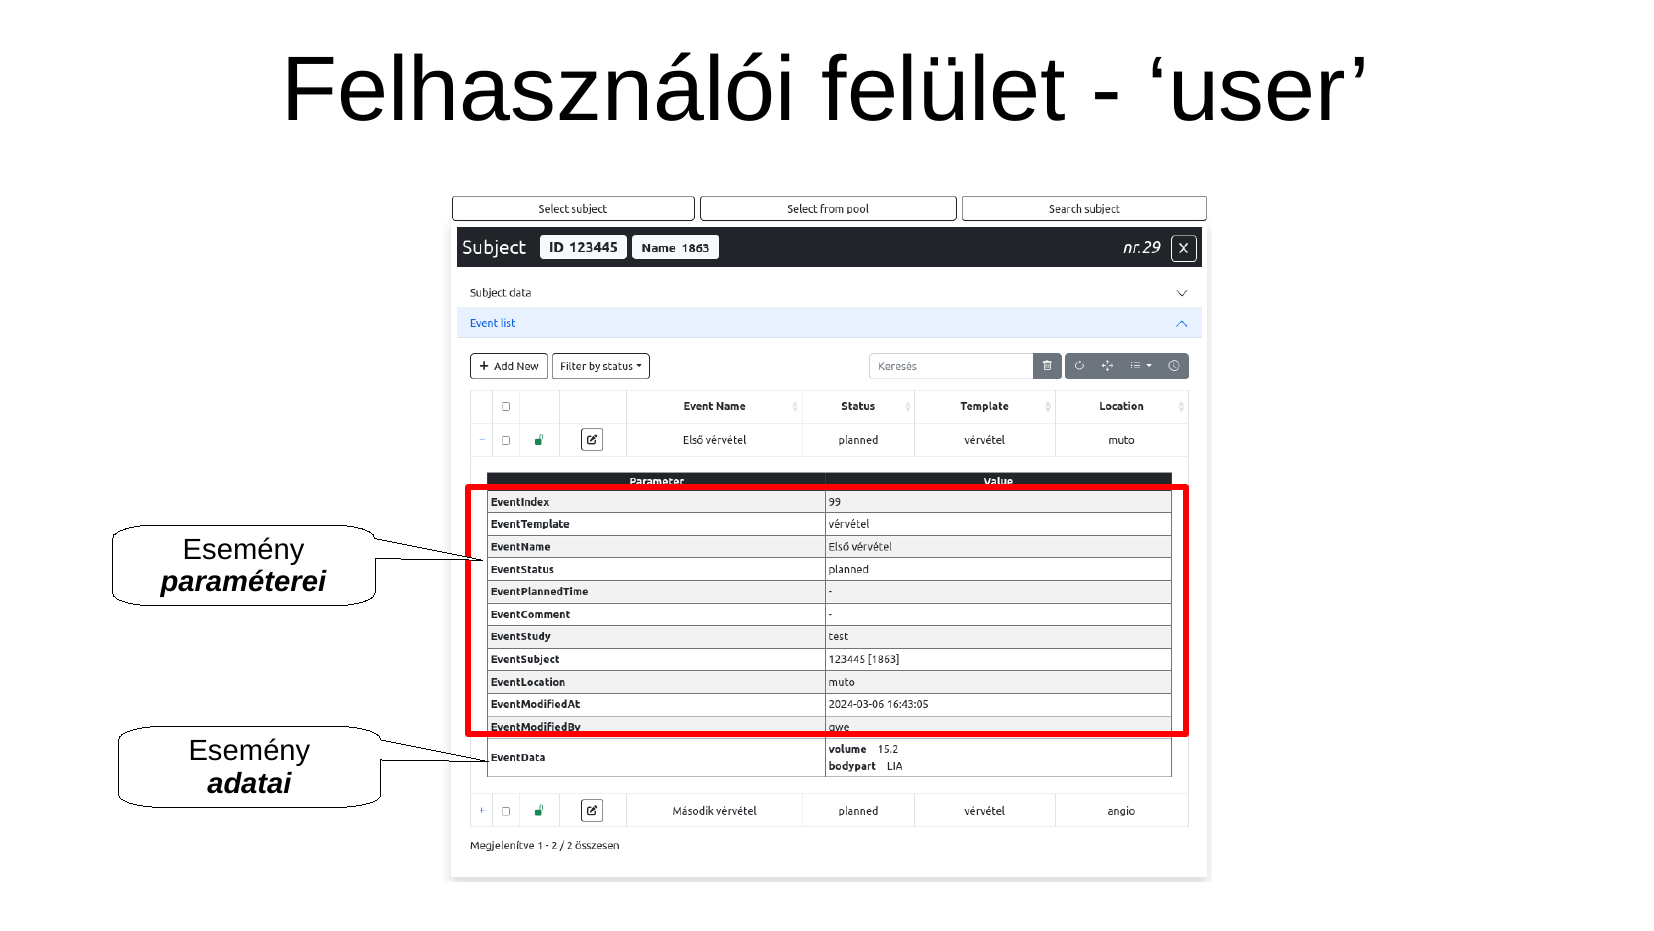

# Felhasználói felület - ‘user’
Esemény paraméterei
Esemény adatai